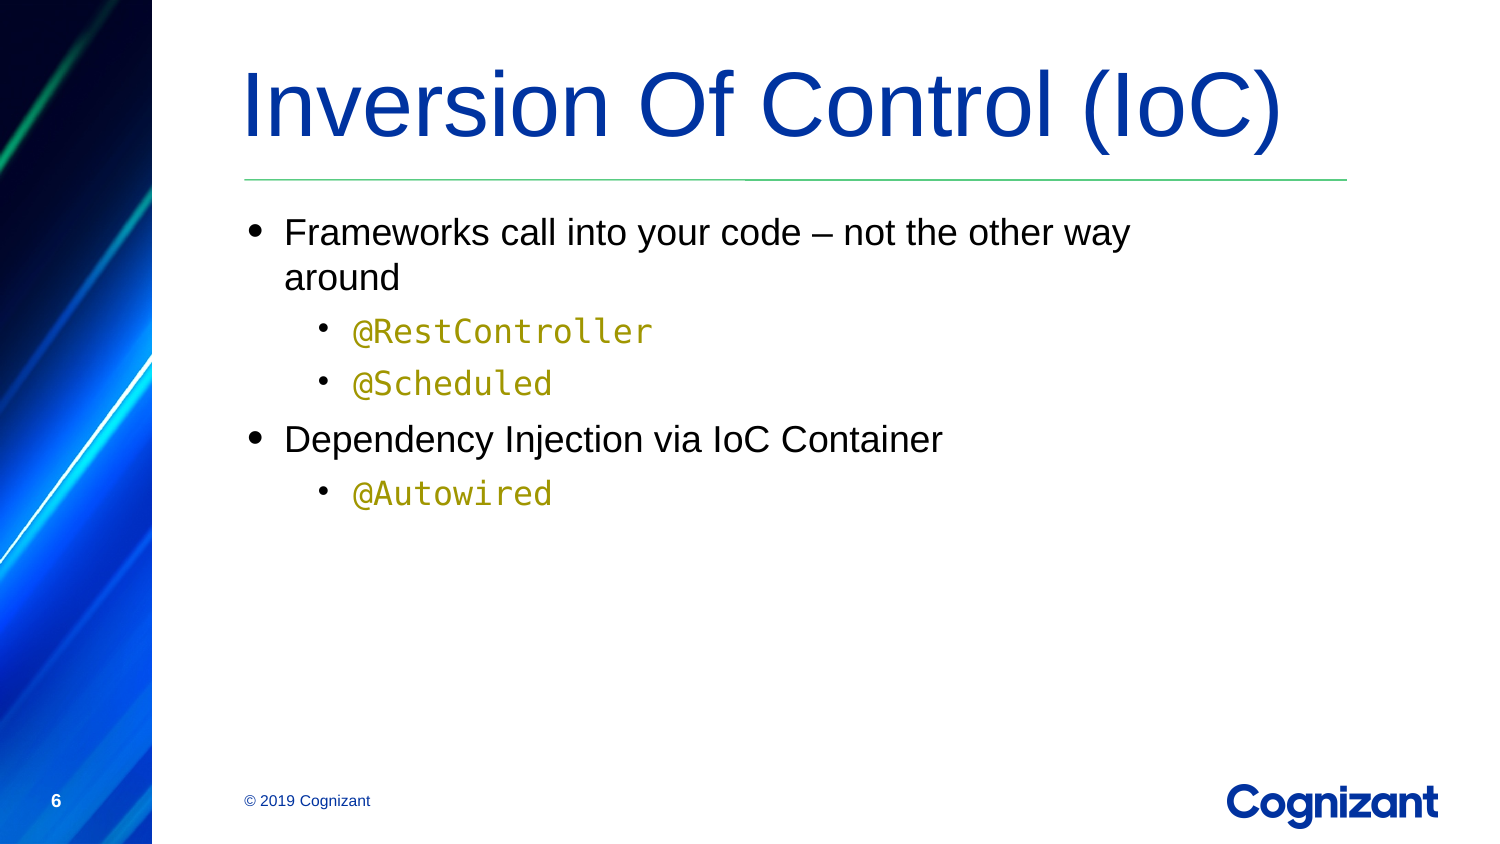

Inversion Of Control (IoC)
Frameworks call into your code – not the other way around
@RestController
@Scheduled
Dependency Injection via IoC Container
@Autowired
© 2019 Cognizant